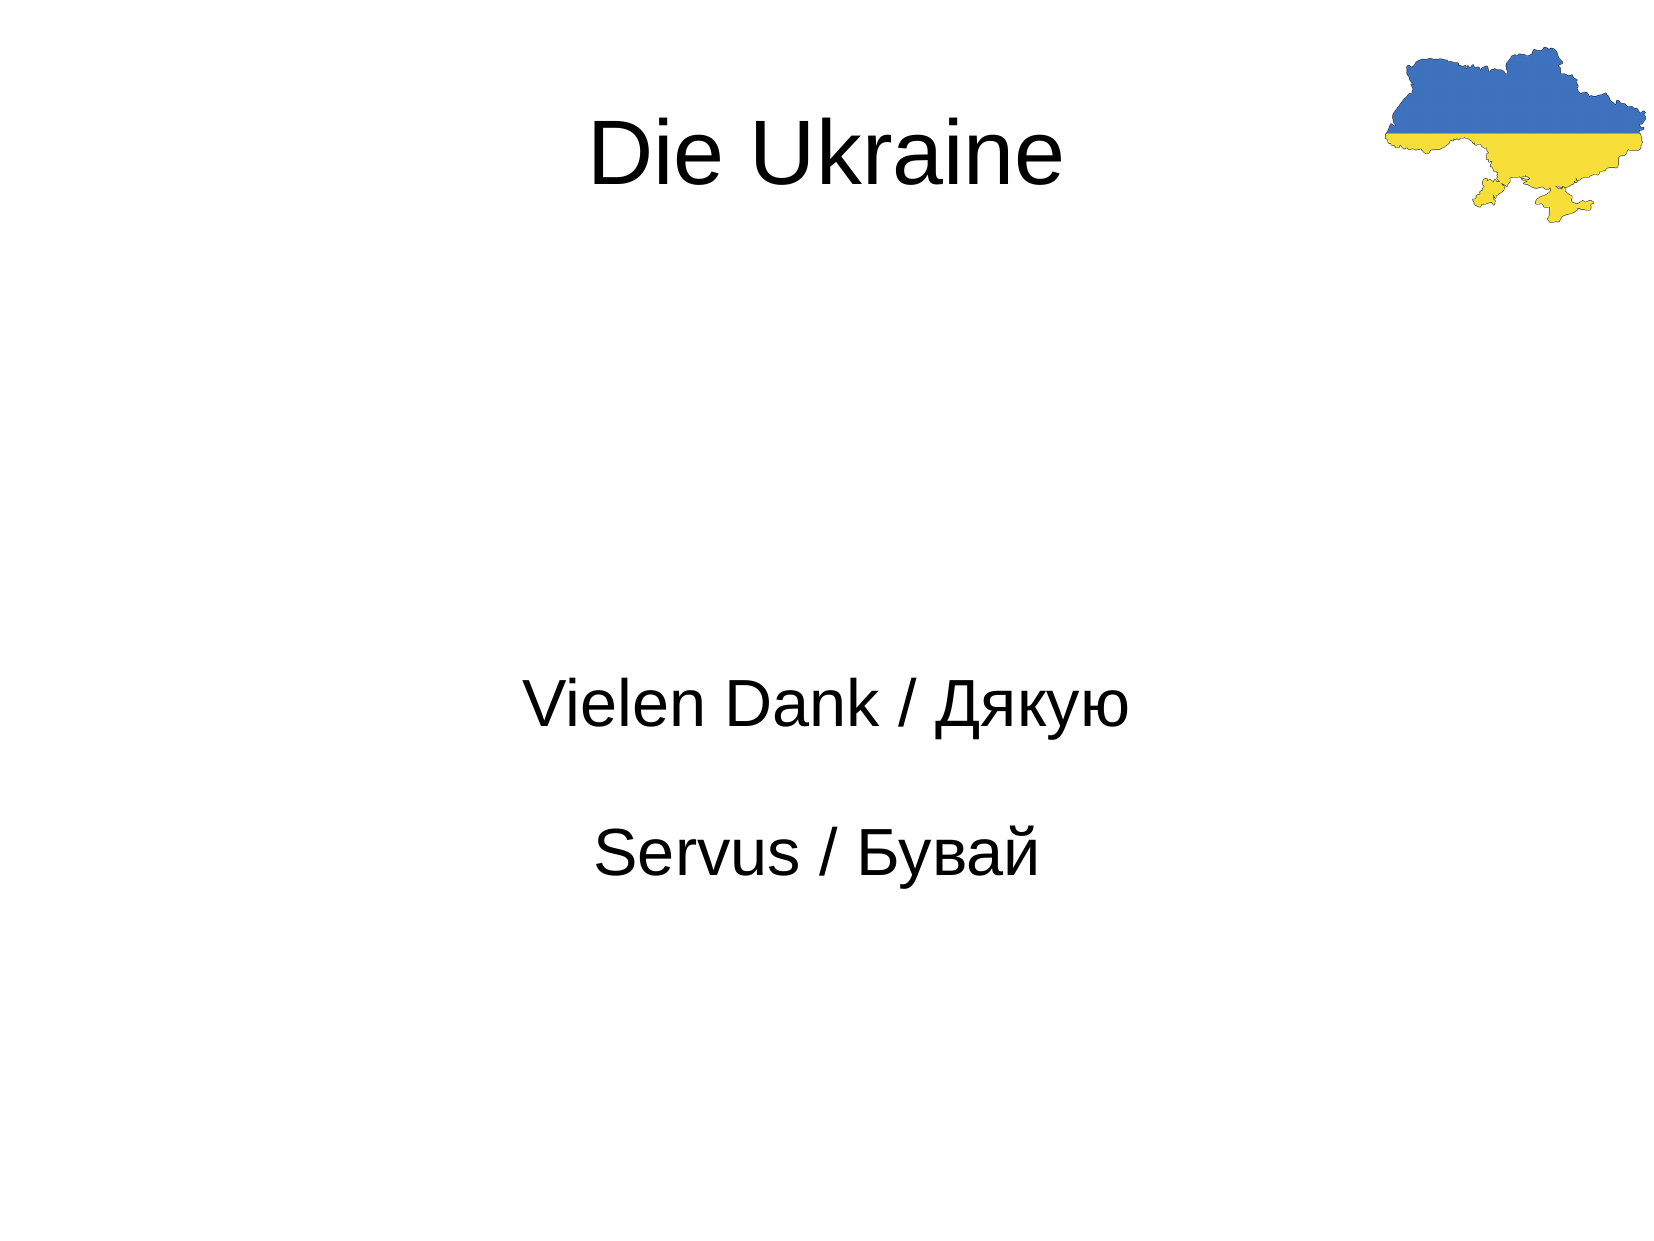

Die Ukraine
# Vielen Dank / Дякую Servus / Бувай